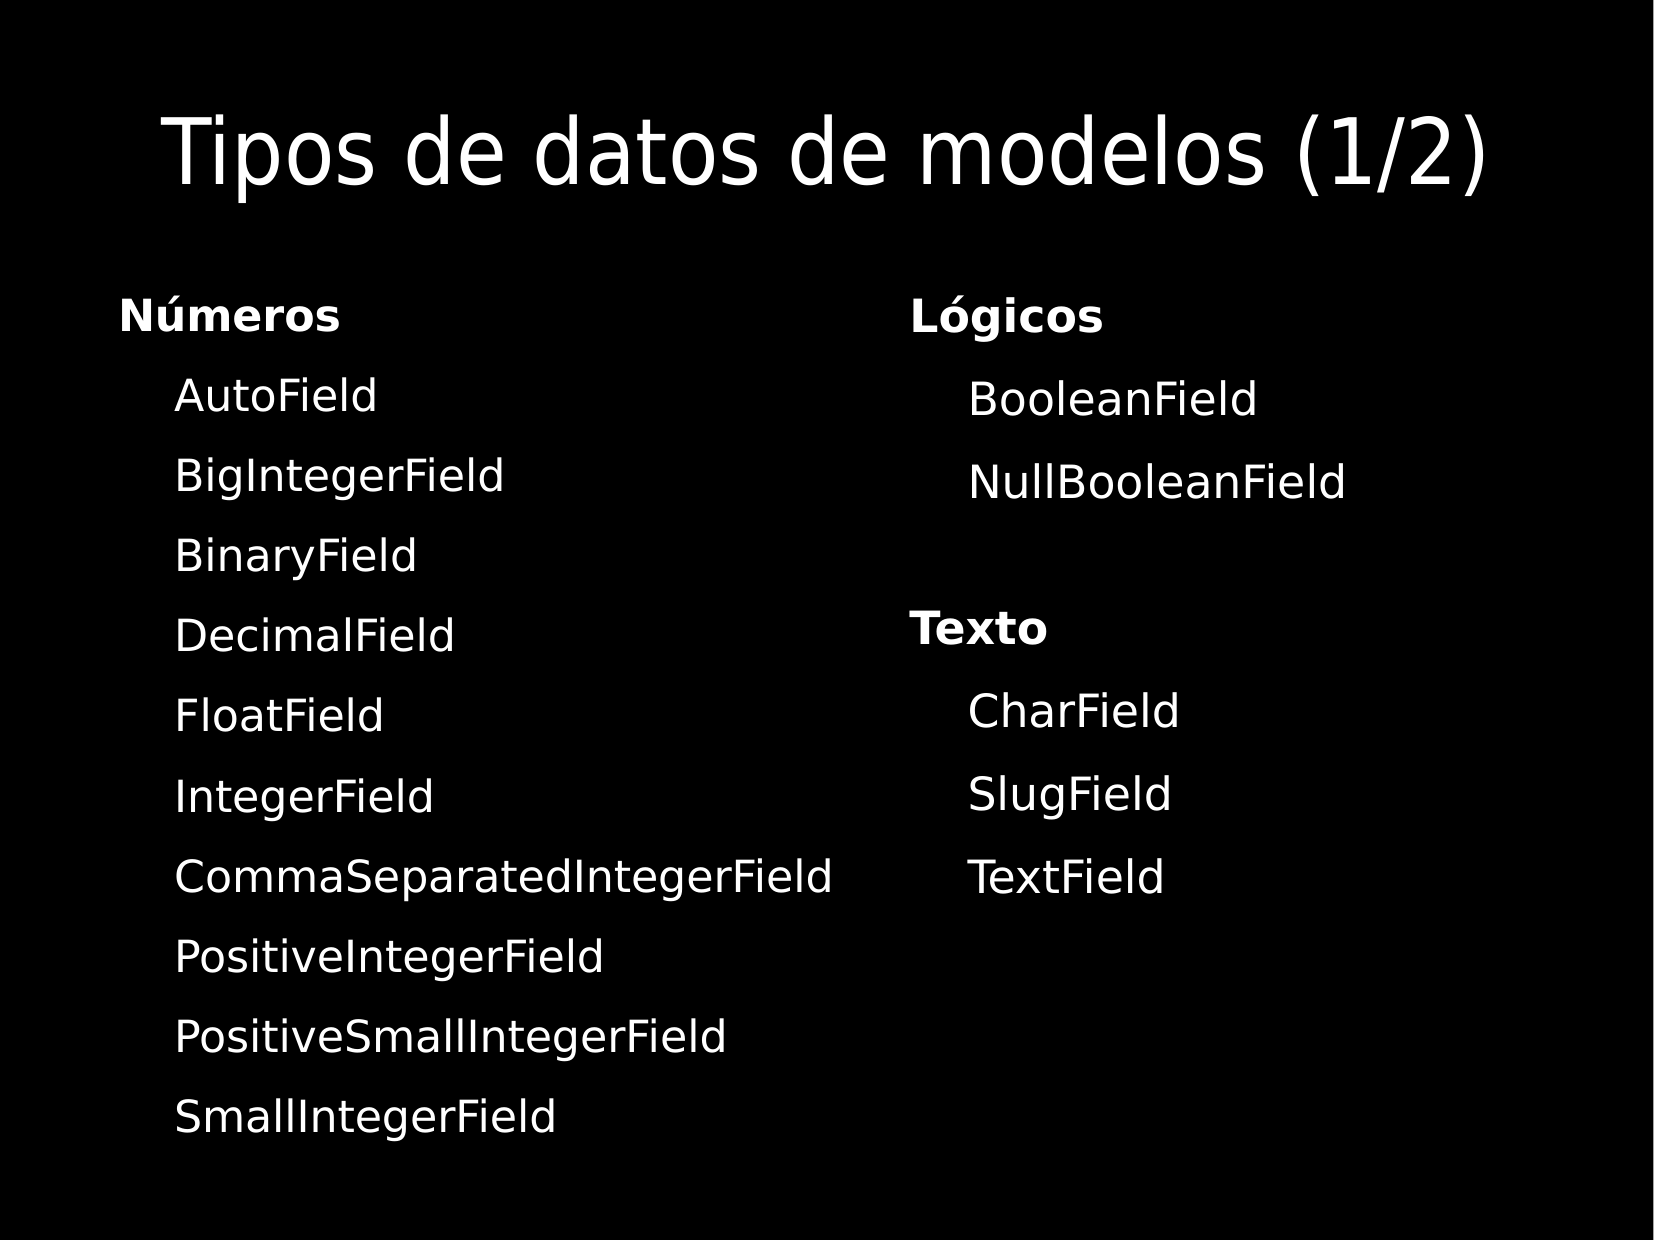

# Tipos de datos de modelos (1/2)
Números
 AutoField
 BigIntegerField
 BinaryField
 DecimalField
 FloatField
 IntegerField
 CommaSeparatedIntegerField
 PositiveIntegerField
 PositiveSmallIntegerField
 SmallIntegerField
Lógicos
 BooleanField
 NullBooleanField
Texto
 CharField
 SlugField
 TextField